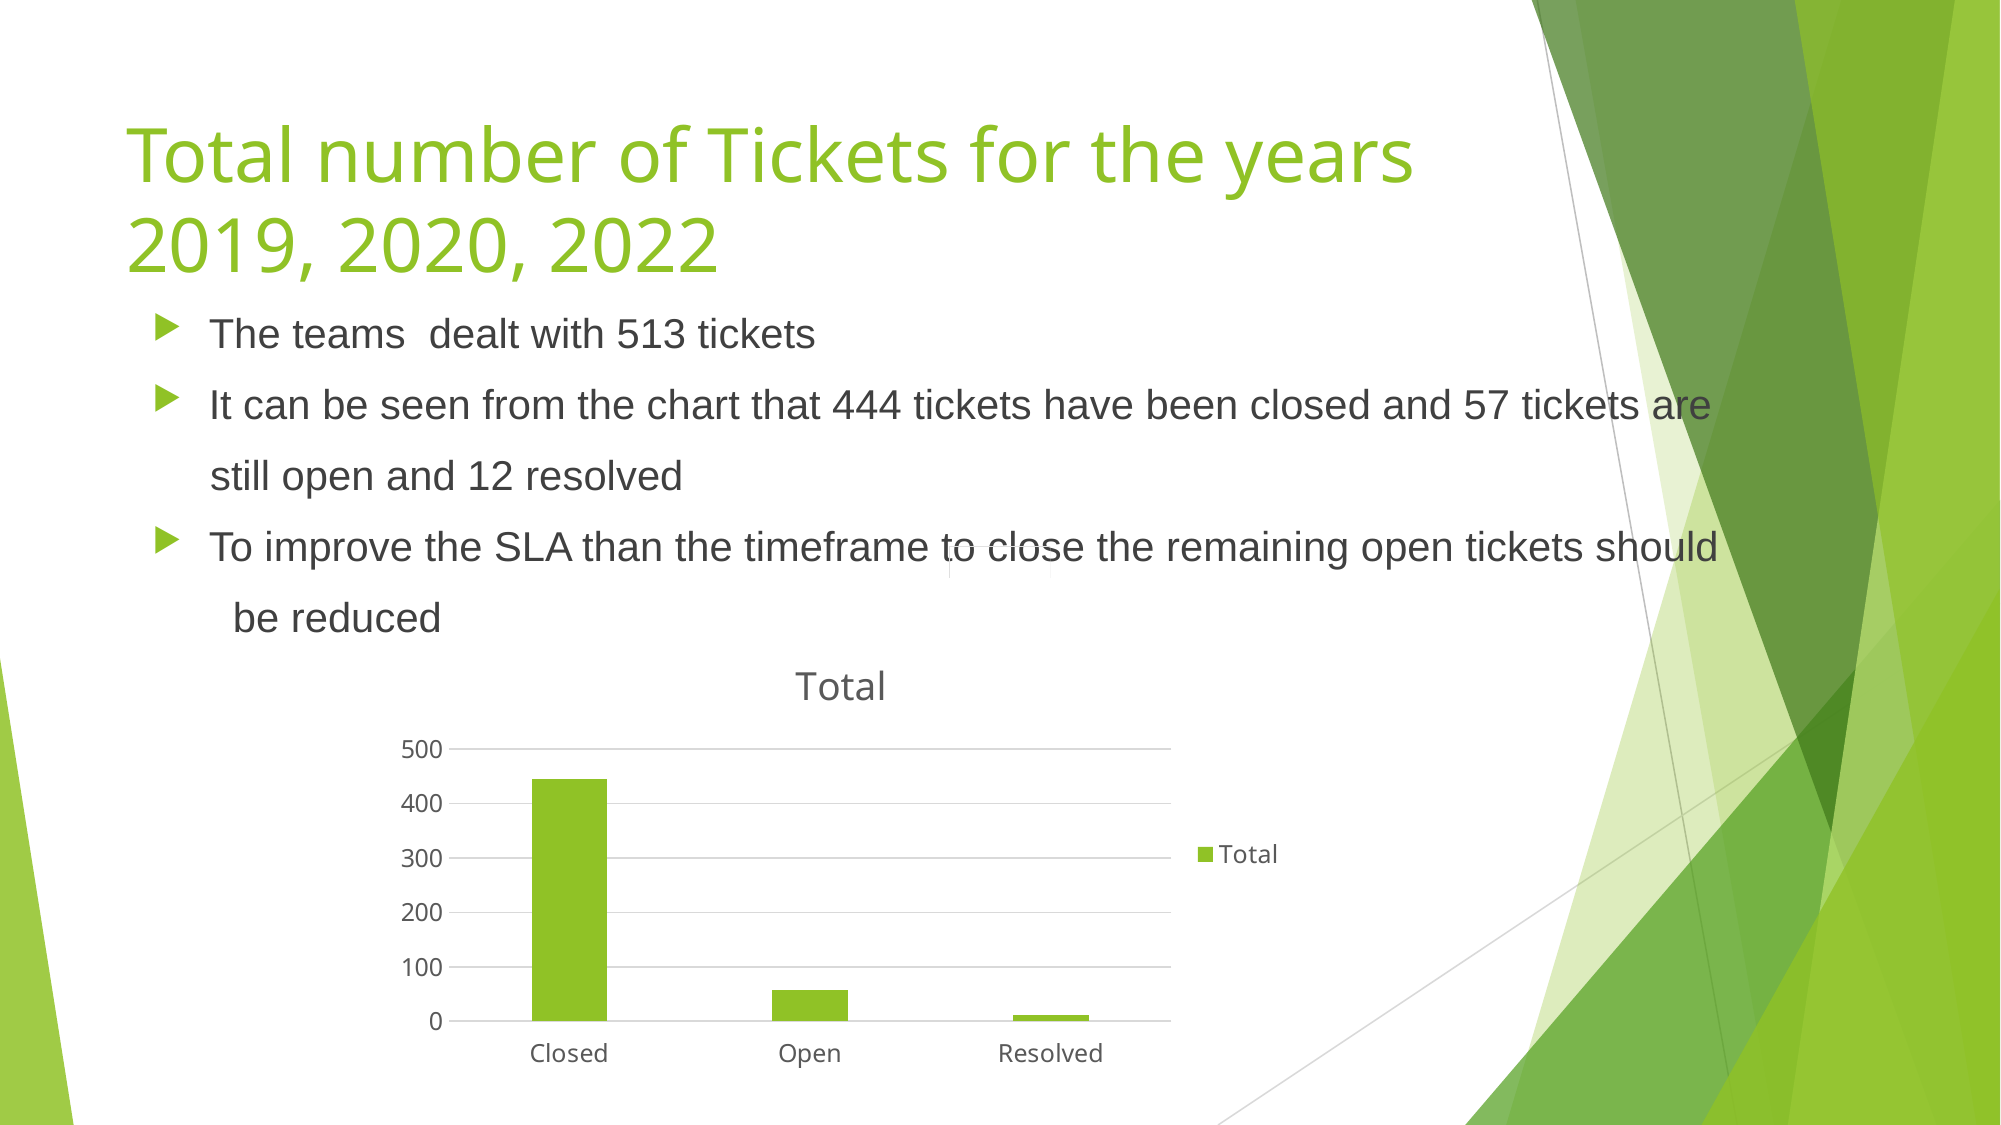

# Total number of Tickets for the years 2019, 2020, 2022
The teams dealt with 513 tickets
It can be seen from the chart that 444 tickets have been closed and 57 tickets are
 still open and 12 resolved
To improve the SLA than the timeframe to close the remaining open tickets should
 be reduced
### Chart: Total
| Category | Total |
|---|---|
| Closed | 444.0 |
| Open | 57.0 |
| Resolved | 12.0 |